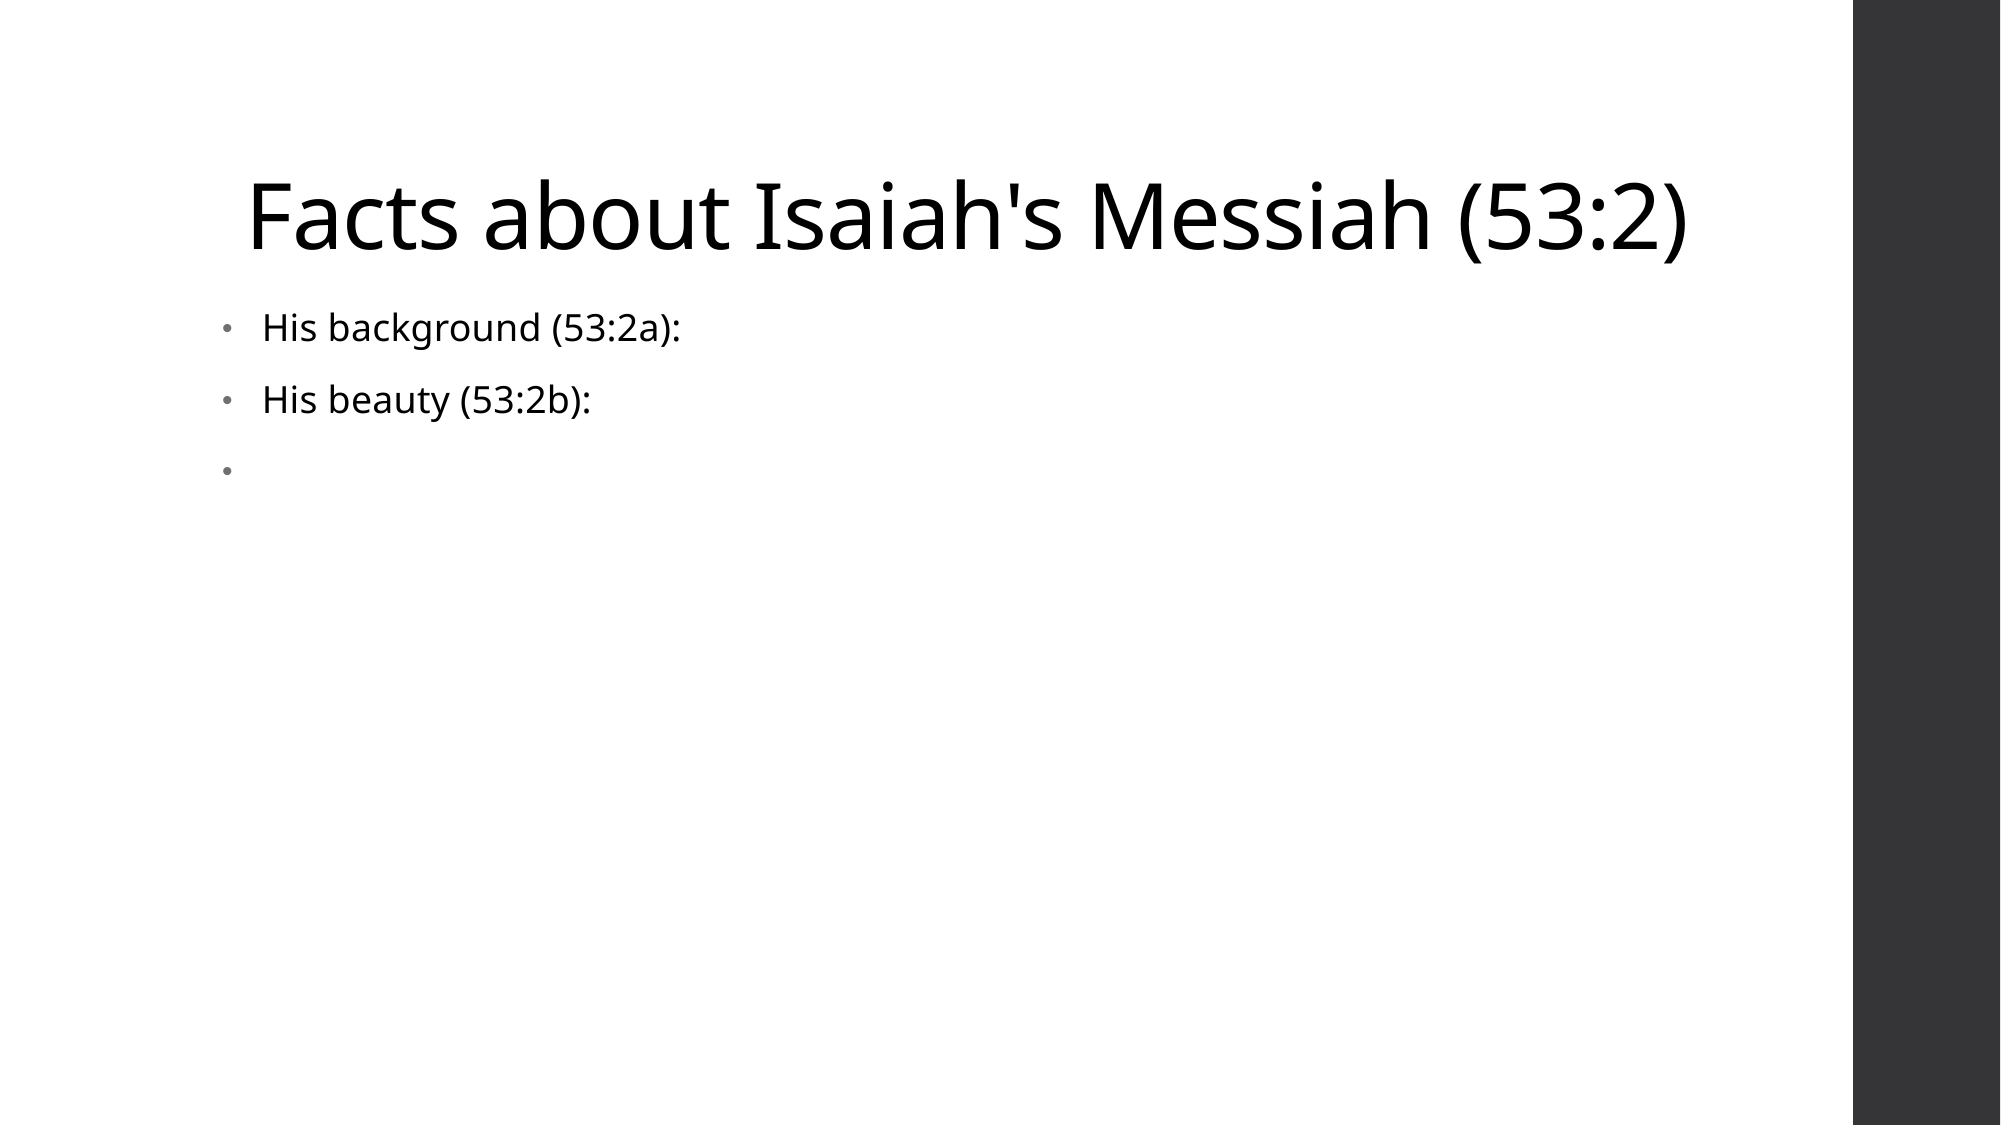

# Facts about Isaiah's Messiah (53:2)
 His background (53:2a):
 His beauty (53:2b):